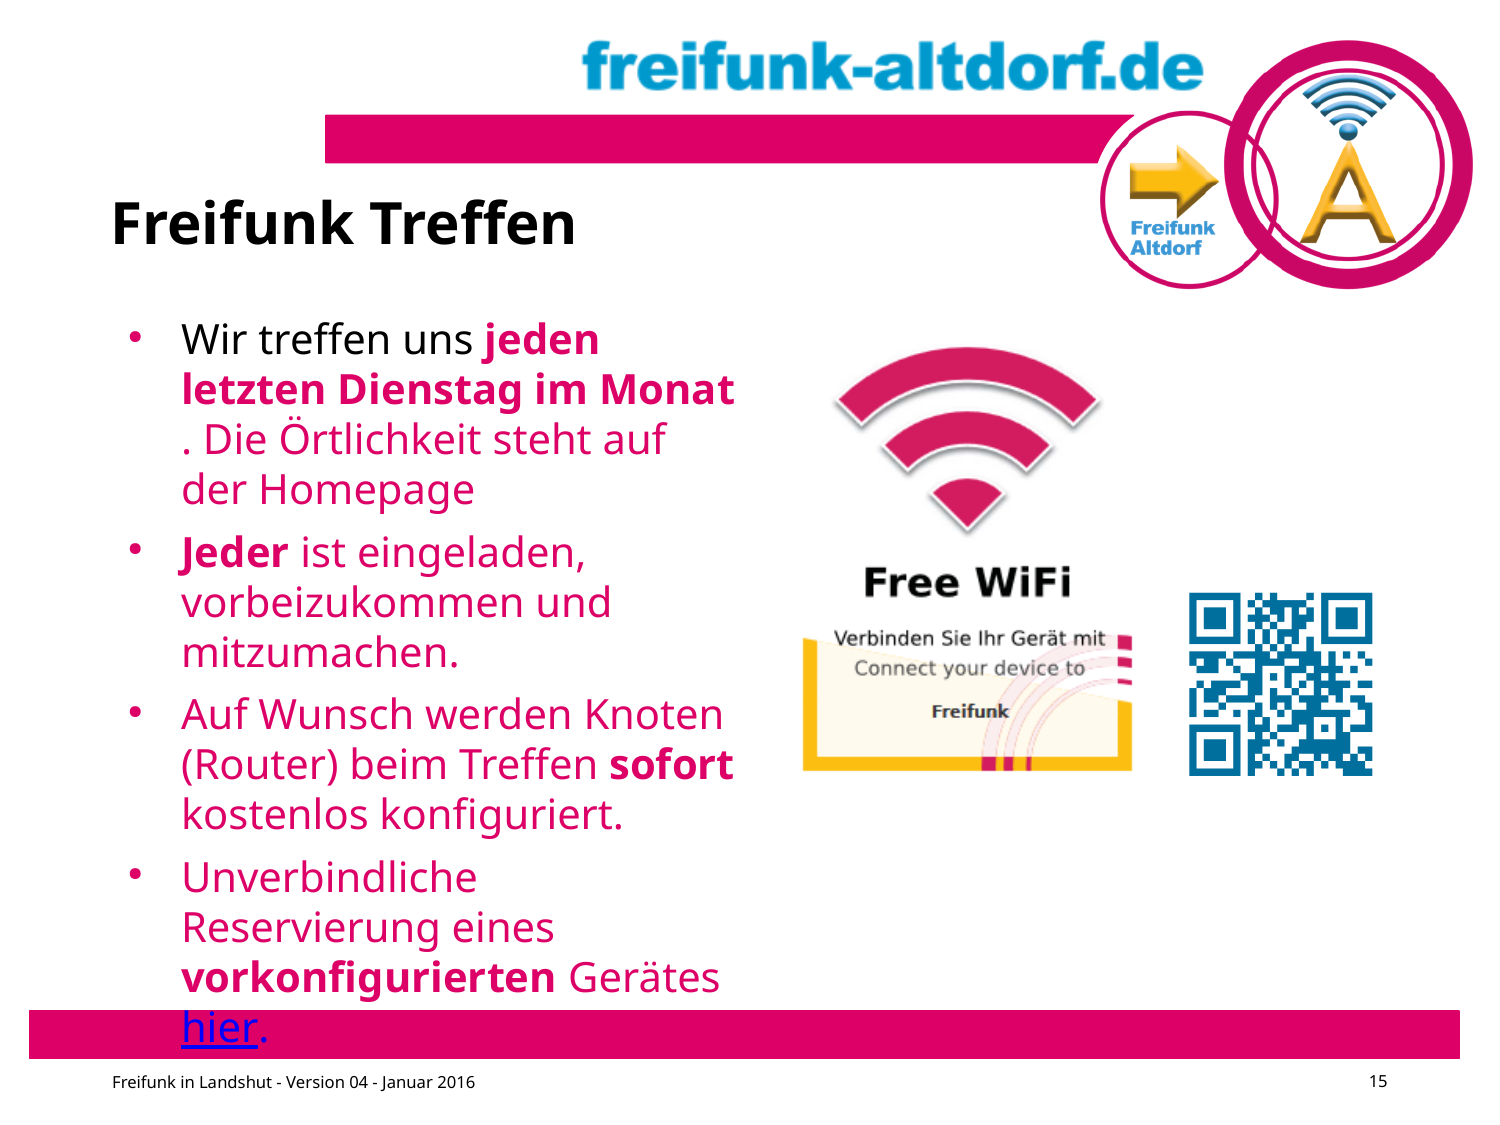

Freifunk Treffen
# Wir treffen uns jeden letzten Dienstag im Monat . Die Örtlichkeit steht auf der Homepage
Jeder ist eingeladen, vorbeizukommen und mitzumachen.
Auf Wunsch werden Knoten (Router) beim Treffen sofort kostenlos konfiguriert.
Unverbindliche Reservierung eines vorkonfigurierten Gerätes hier.
Freifunk in Landshut - Version 04 - Januar 2016